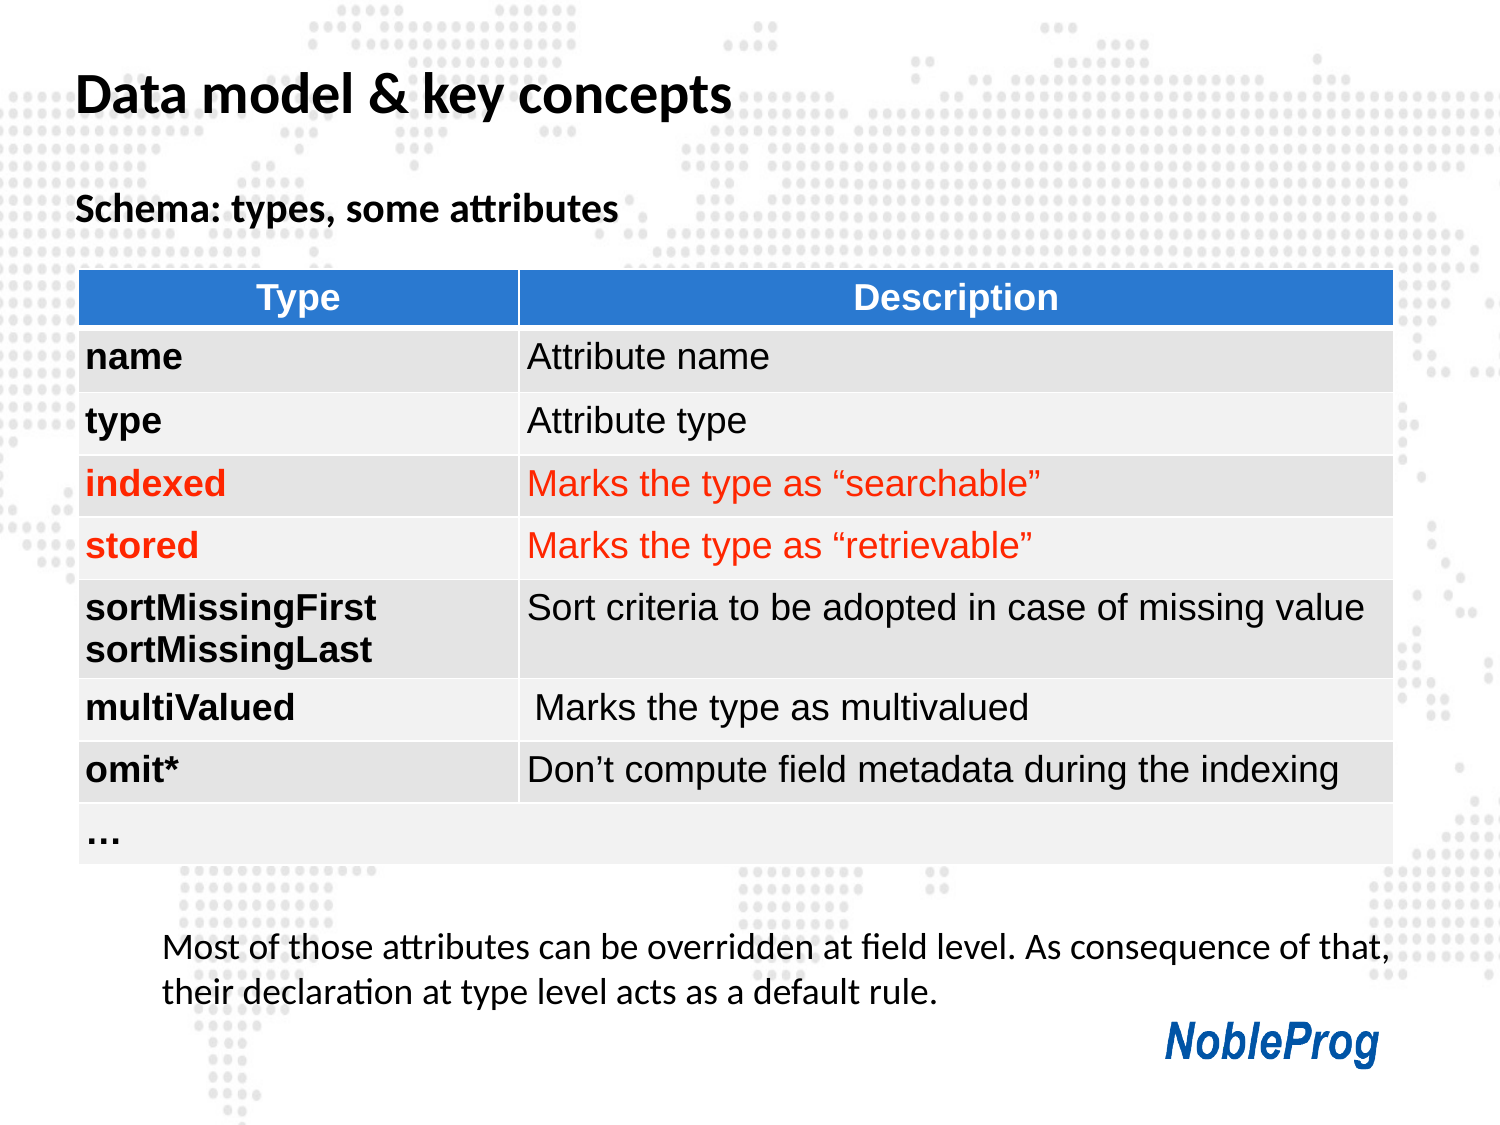

Data model & key concepts
Schema: types, some attributes
| Type | Description |
| --- | --- |
| name | Attribute name |
| type | Attribute type |
| indexed | Marks the type as “searchable” |
| stored | Marks the type as “retrievable” |
| sortMissingFirst sortMissingLast | Sort criteria to be adopted in case of missing value |
| multiValued | Marks the type as multivalued |
| omit\* | Don’t compute field metadata during the indexing |
| … | |
Most of those attributes can be overridden at field level. As consequence of that,
their declaration at type level acts as a default rule.